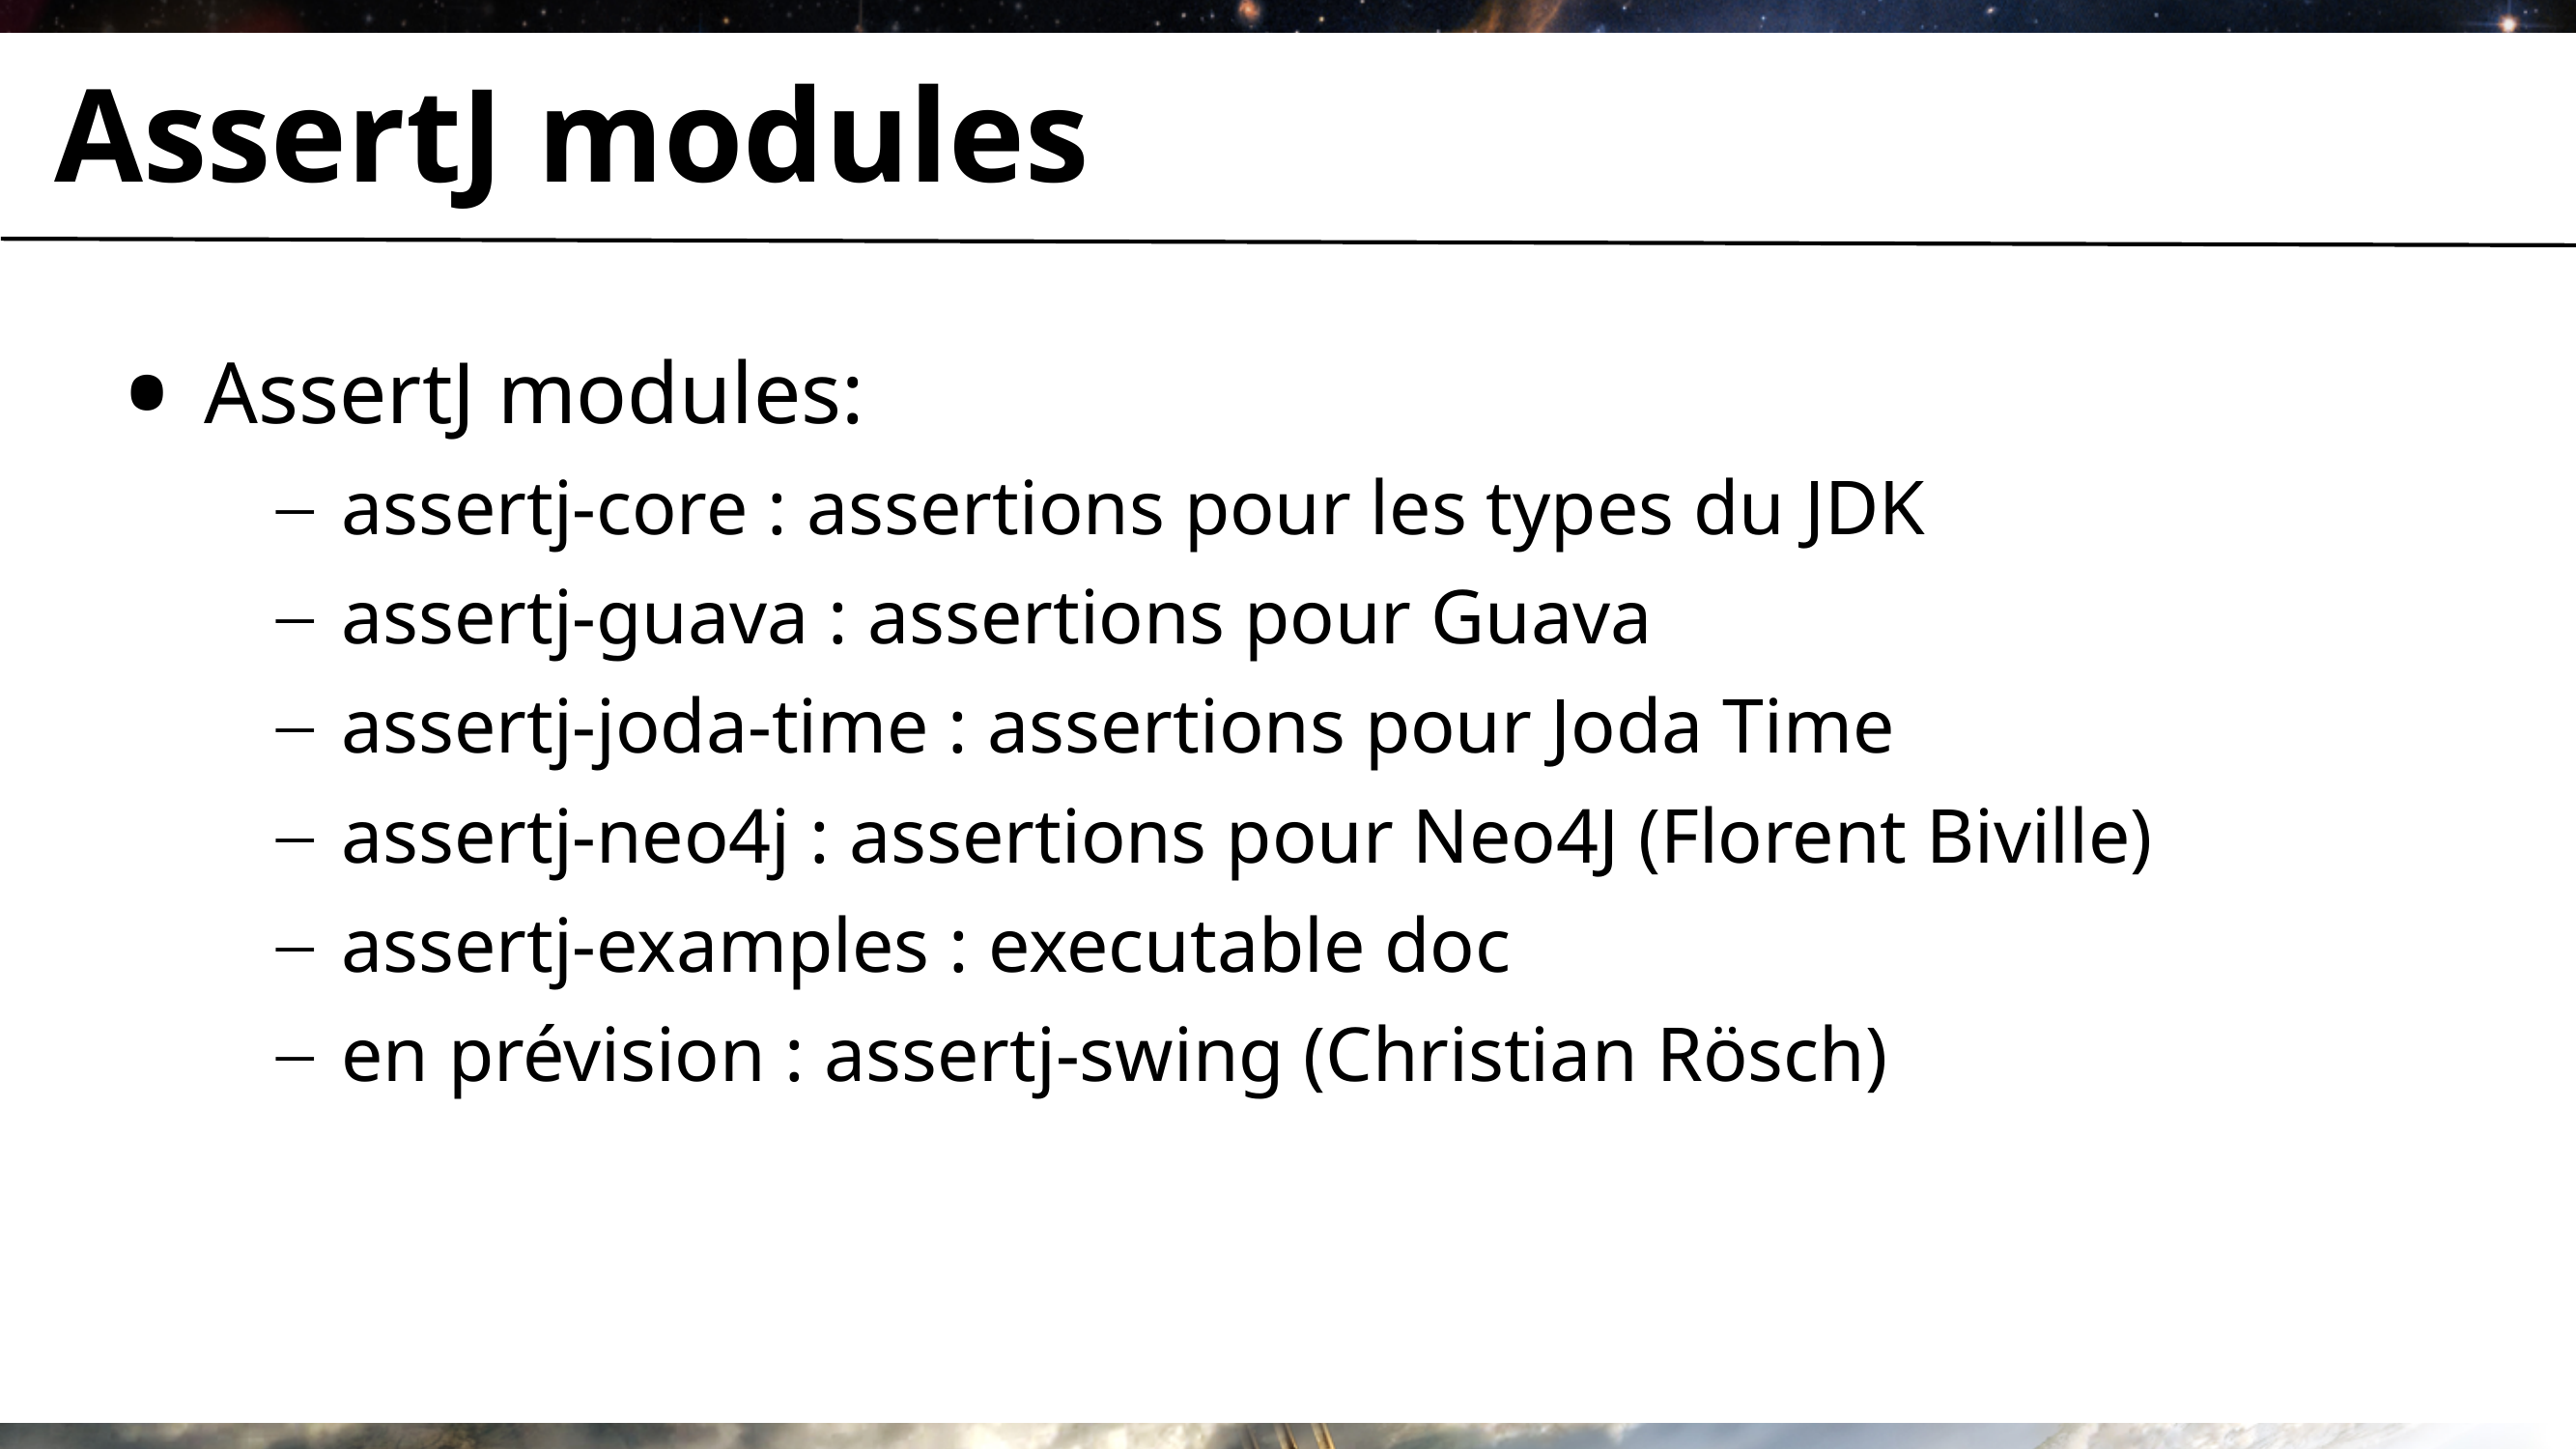

# AssertJ modules
AssertJ modules:
 assertj-core : assertions pour les types du JDK
 assertj-guava : assertions pour Guava
 assertj-joda-time : assertions pour Joda Time
 assertj-neo4j : assertions pour Neo4J (Florent Biville)
 assertj-examples : executable doc
 en prévision : assertj-swing (Christian Rösch)